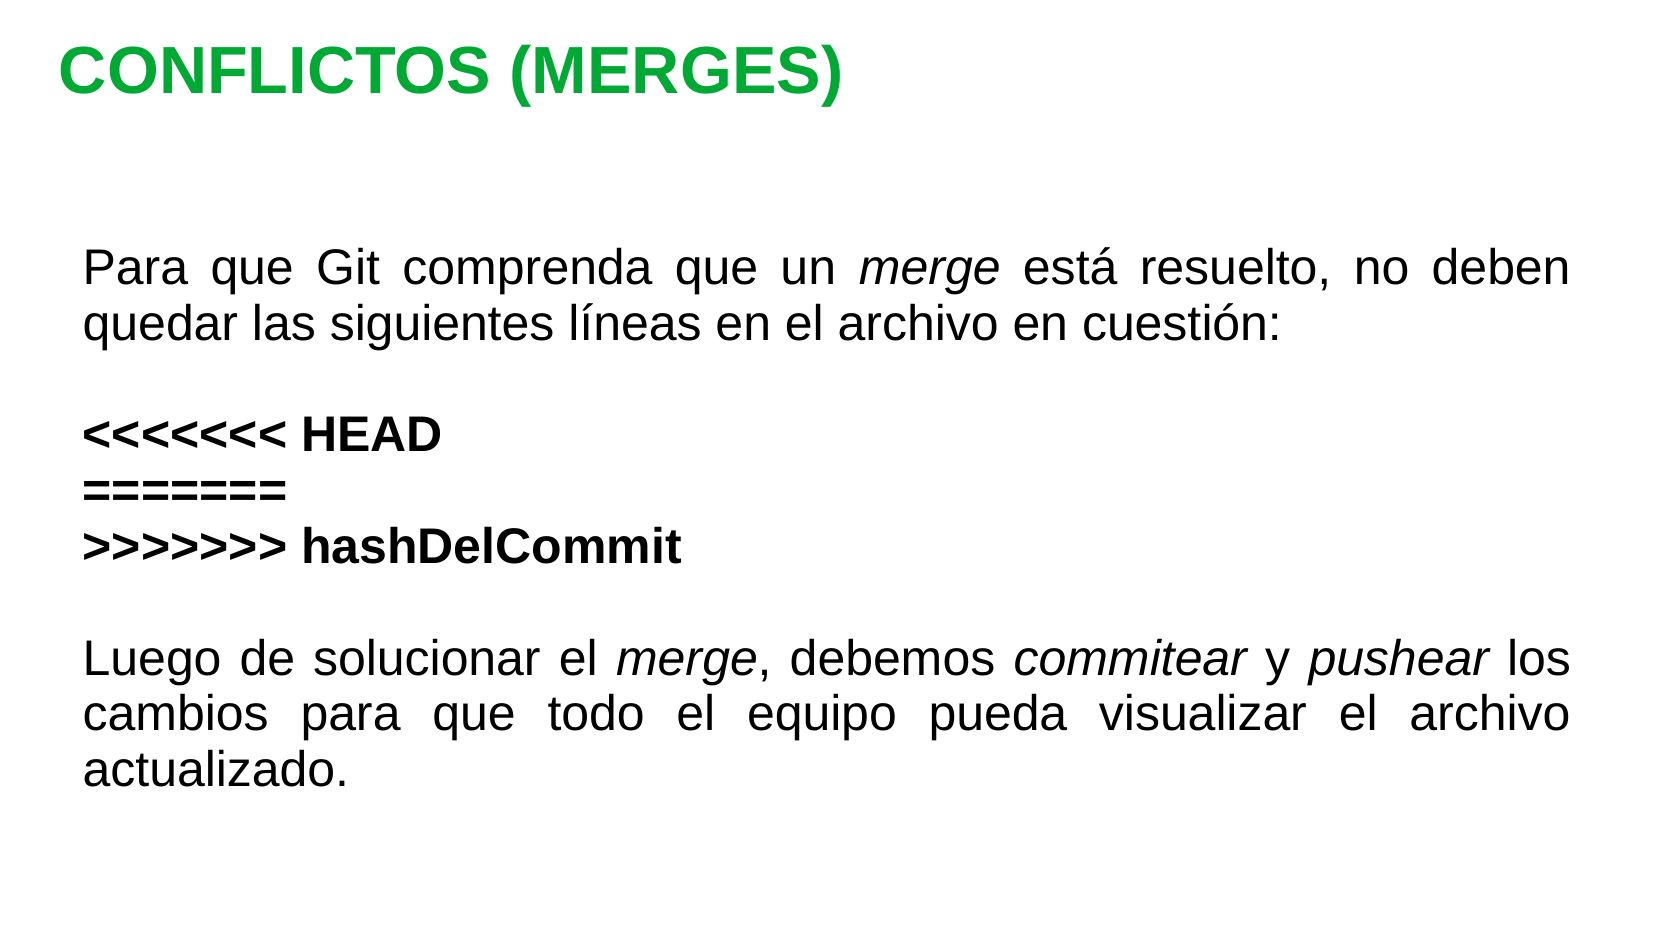

CONFLICTOS (MERGES)
# Para que Git comprenda que un merge está resuelto, no deben quedar las siguientes líneas en el archivo en cuestión:
<<<<<<< HEAD
=======
>>>>>>> hashDelCommit
Luego de solucionar el merge, debemos commitear y pushear los cambios para que todo el equipo pueda visualizar el archivo actualizado.